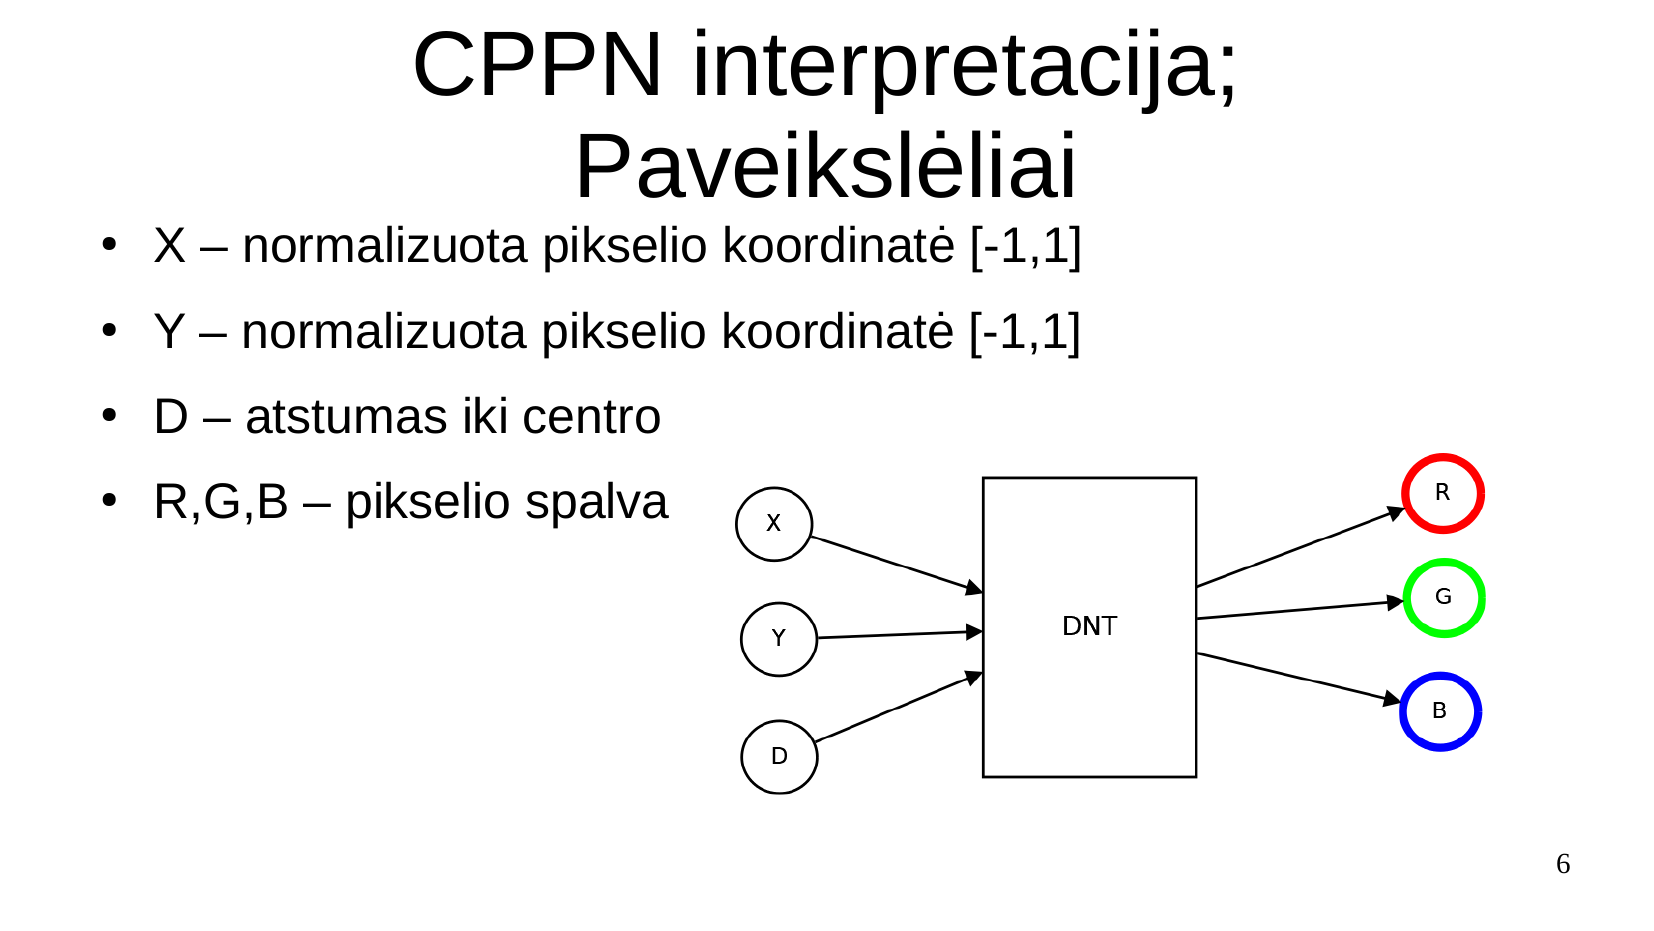

# CPPN interpretacija; Paveikslėliai
X – normalizuota pikselio koordinatė [-1,1]
Y – normalizuota pikselio koordinatė [-1,1]
D – atstumas iki centro
R,G,B – pikselio spalva
6